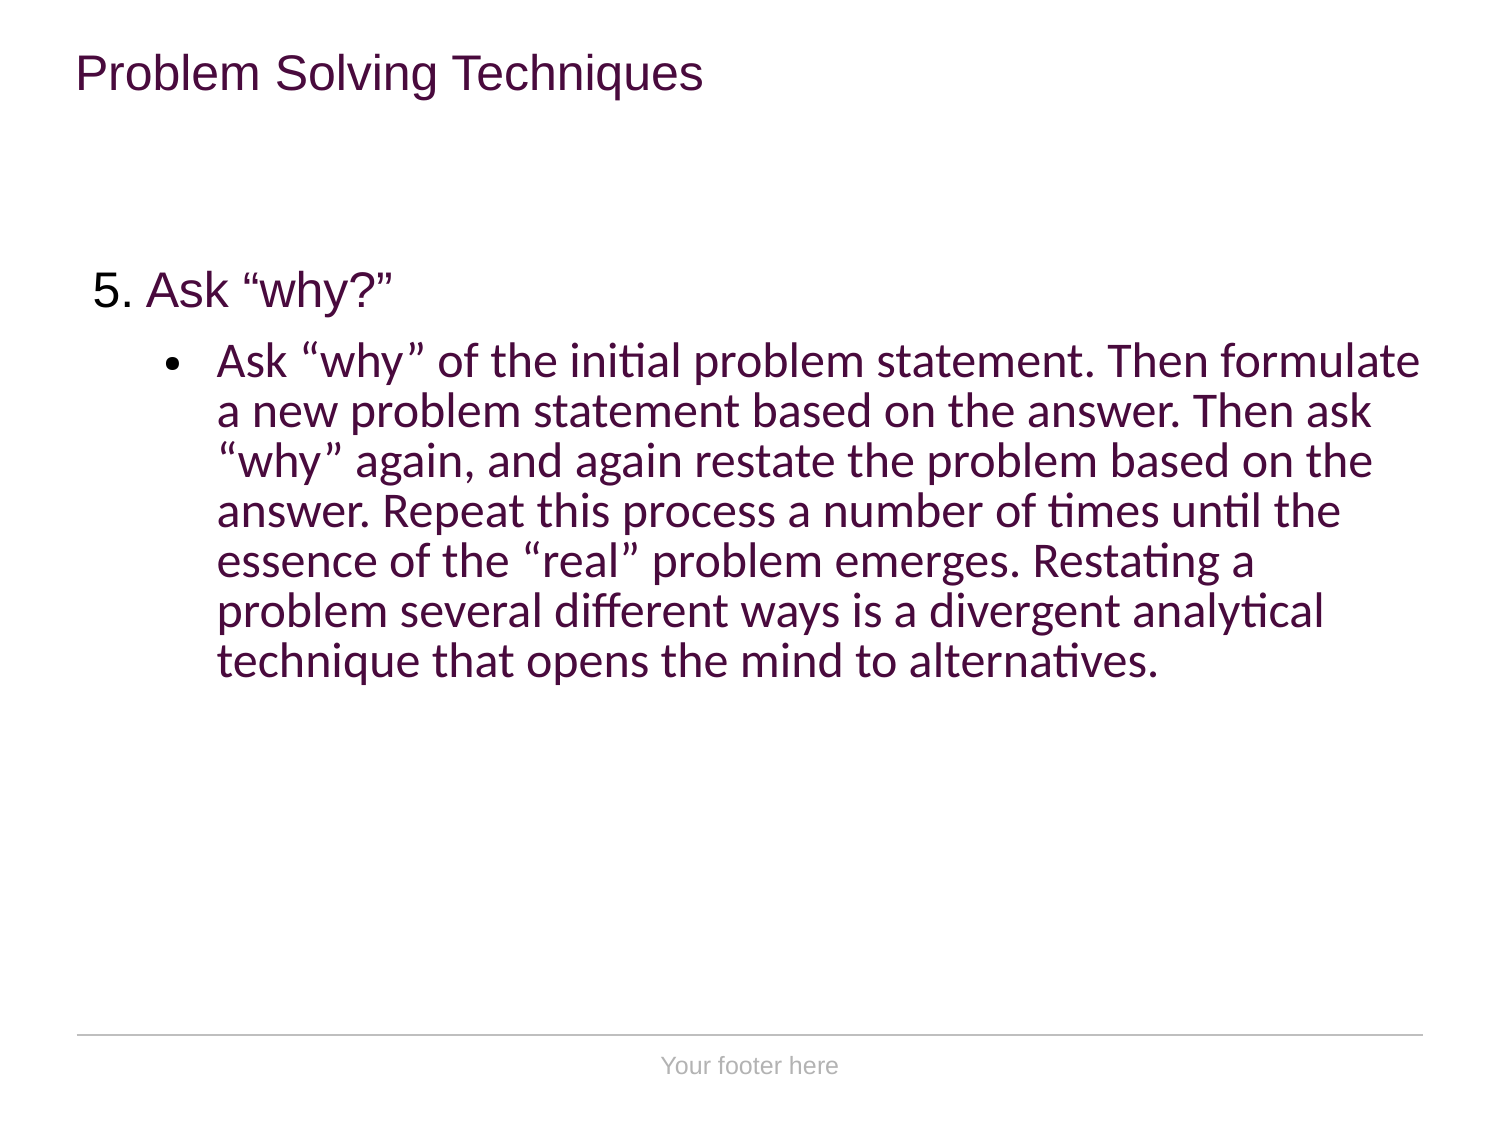

# Problem Solving Techniques
Ask “why?”
Ask “why” of the initial problem statement. Then formulate a new problem statement based on the answer. Then ask “why” again, and again restate the problem based on the answer. Repeat this process a number of times until the essence of the “real” problem emerges. Restating a problem several different ways is a divergent analytical technique that opens the mind to alternatives.
Nigerian Oil Fields